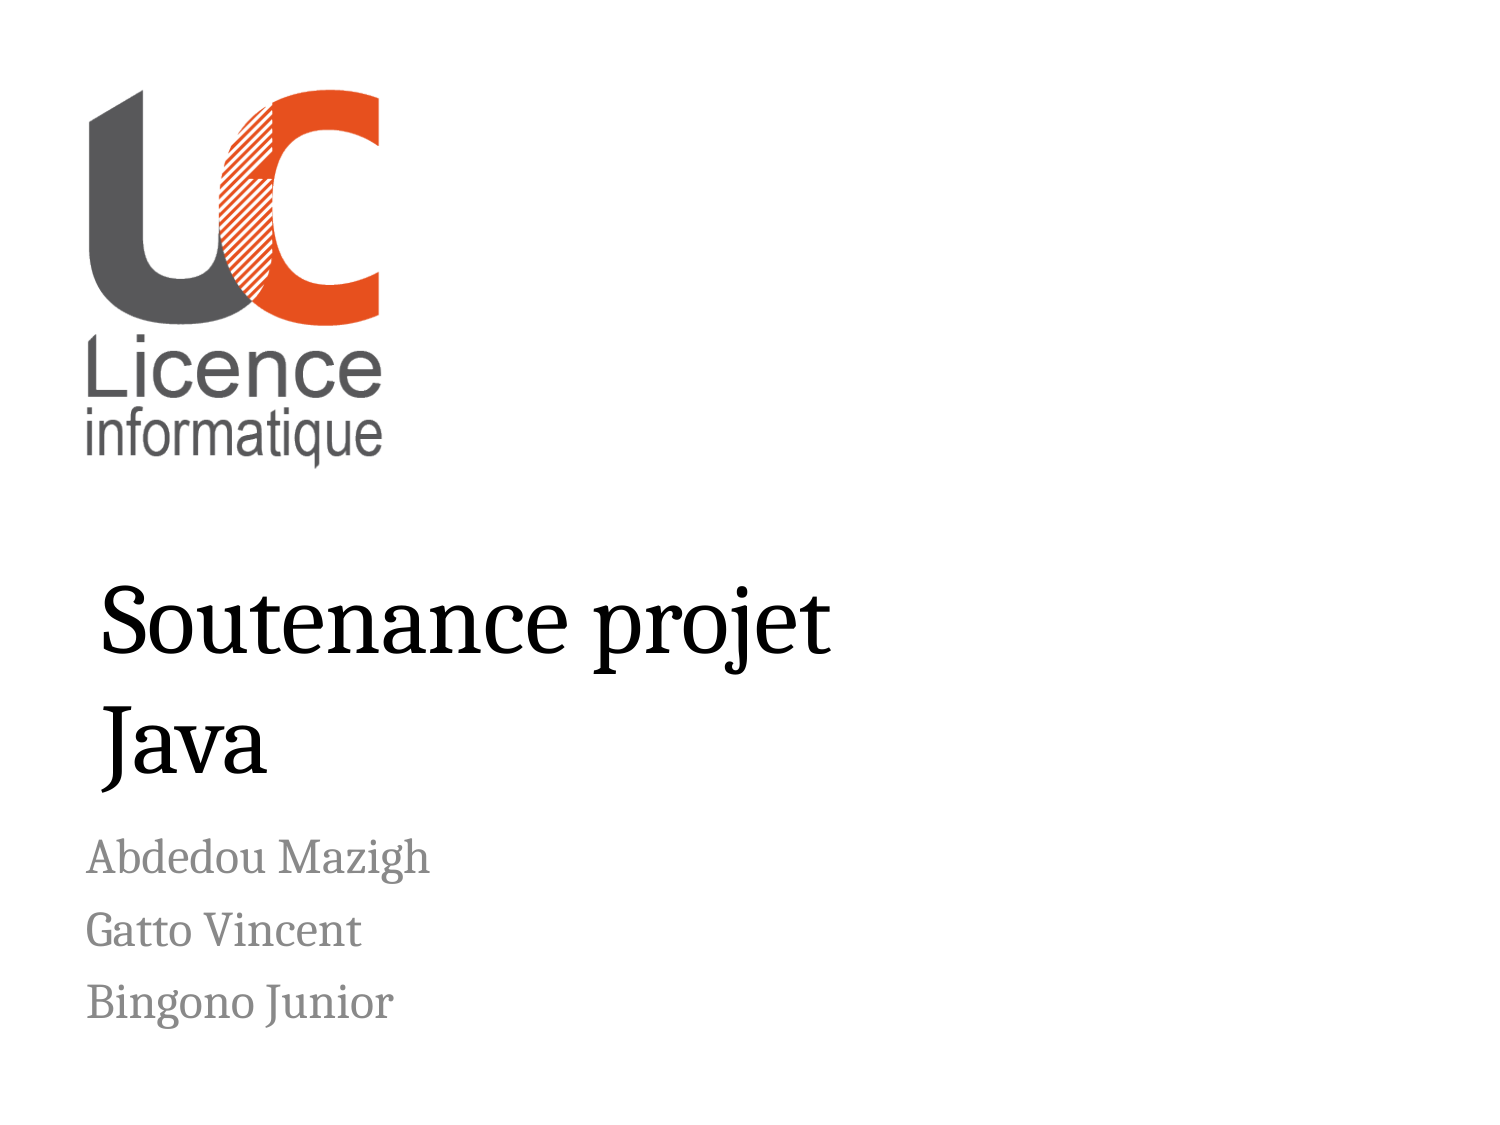

# Soutenance projet Java
Abdedou Mazigh
Gatto Vincent
Bingono Junior